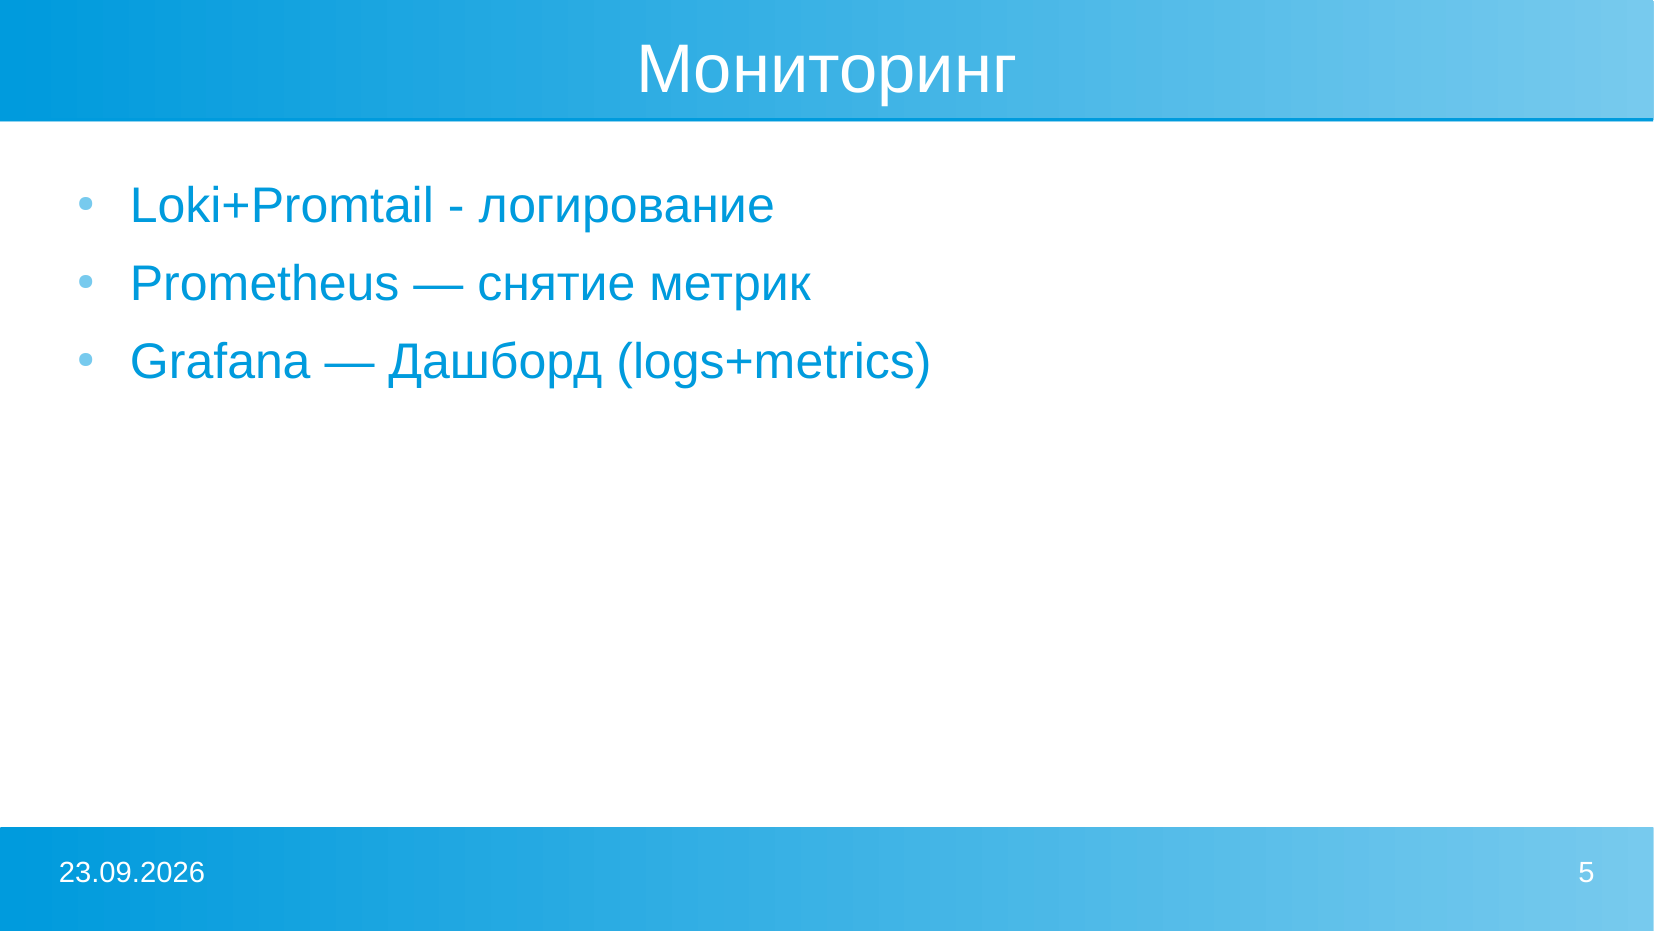

# Мониторинг
Loki+Promtail - логирование
Prometheus — снятие метрик
Grafana — Дашборд (logs+metrics)
5